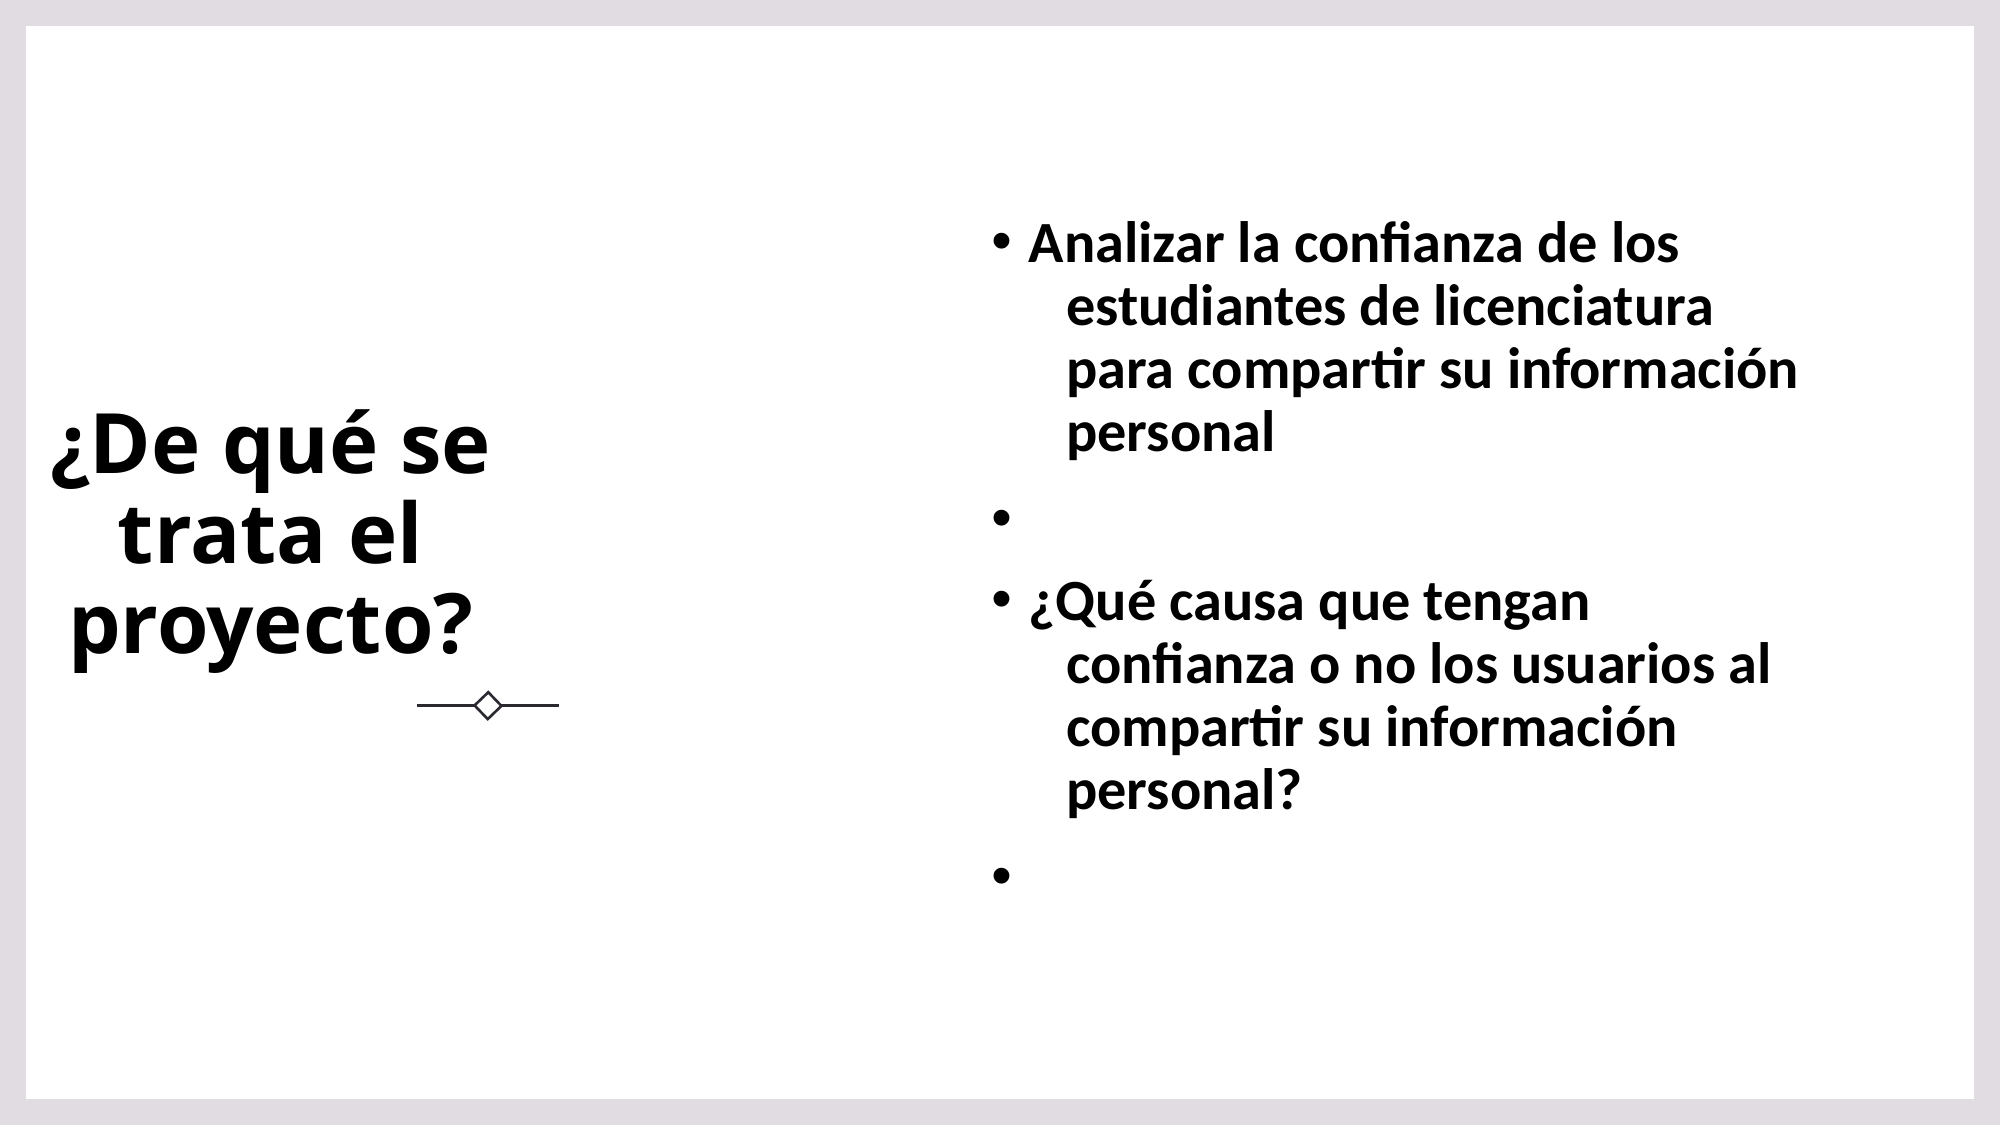

# Analizar la confianza de los estudiantes de licenciatura para compartir su información personal
¿Qué causa que tengan confianza o no los usuarios al compartir su información personal?
¿De qué se trata el proyecto?